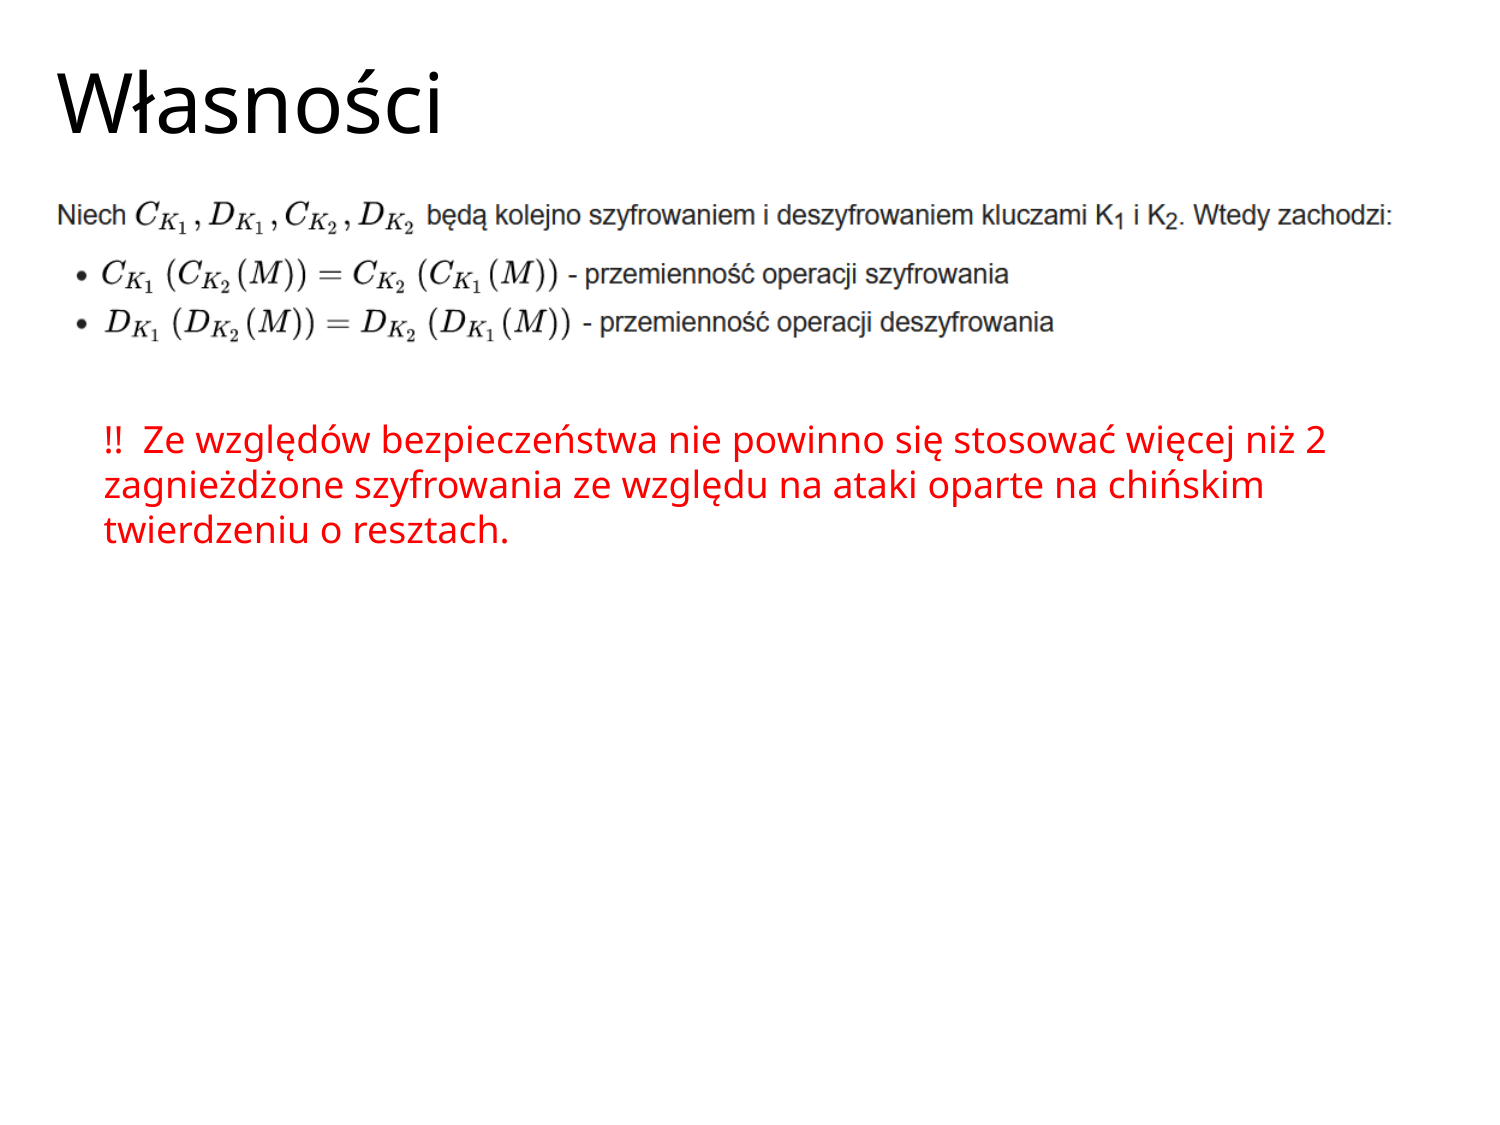

Własności
!! Ze względów bezpieczeństwa nie powinno się stosować więcej niż 2 zagnieżdżone szyfrowania ze względu na ataki oparte na chińskim twierdzeniu o resztach.